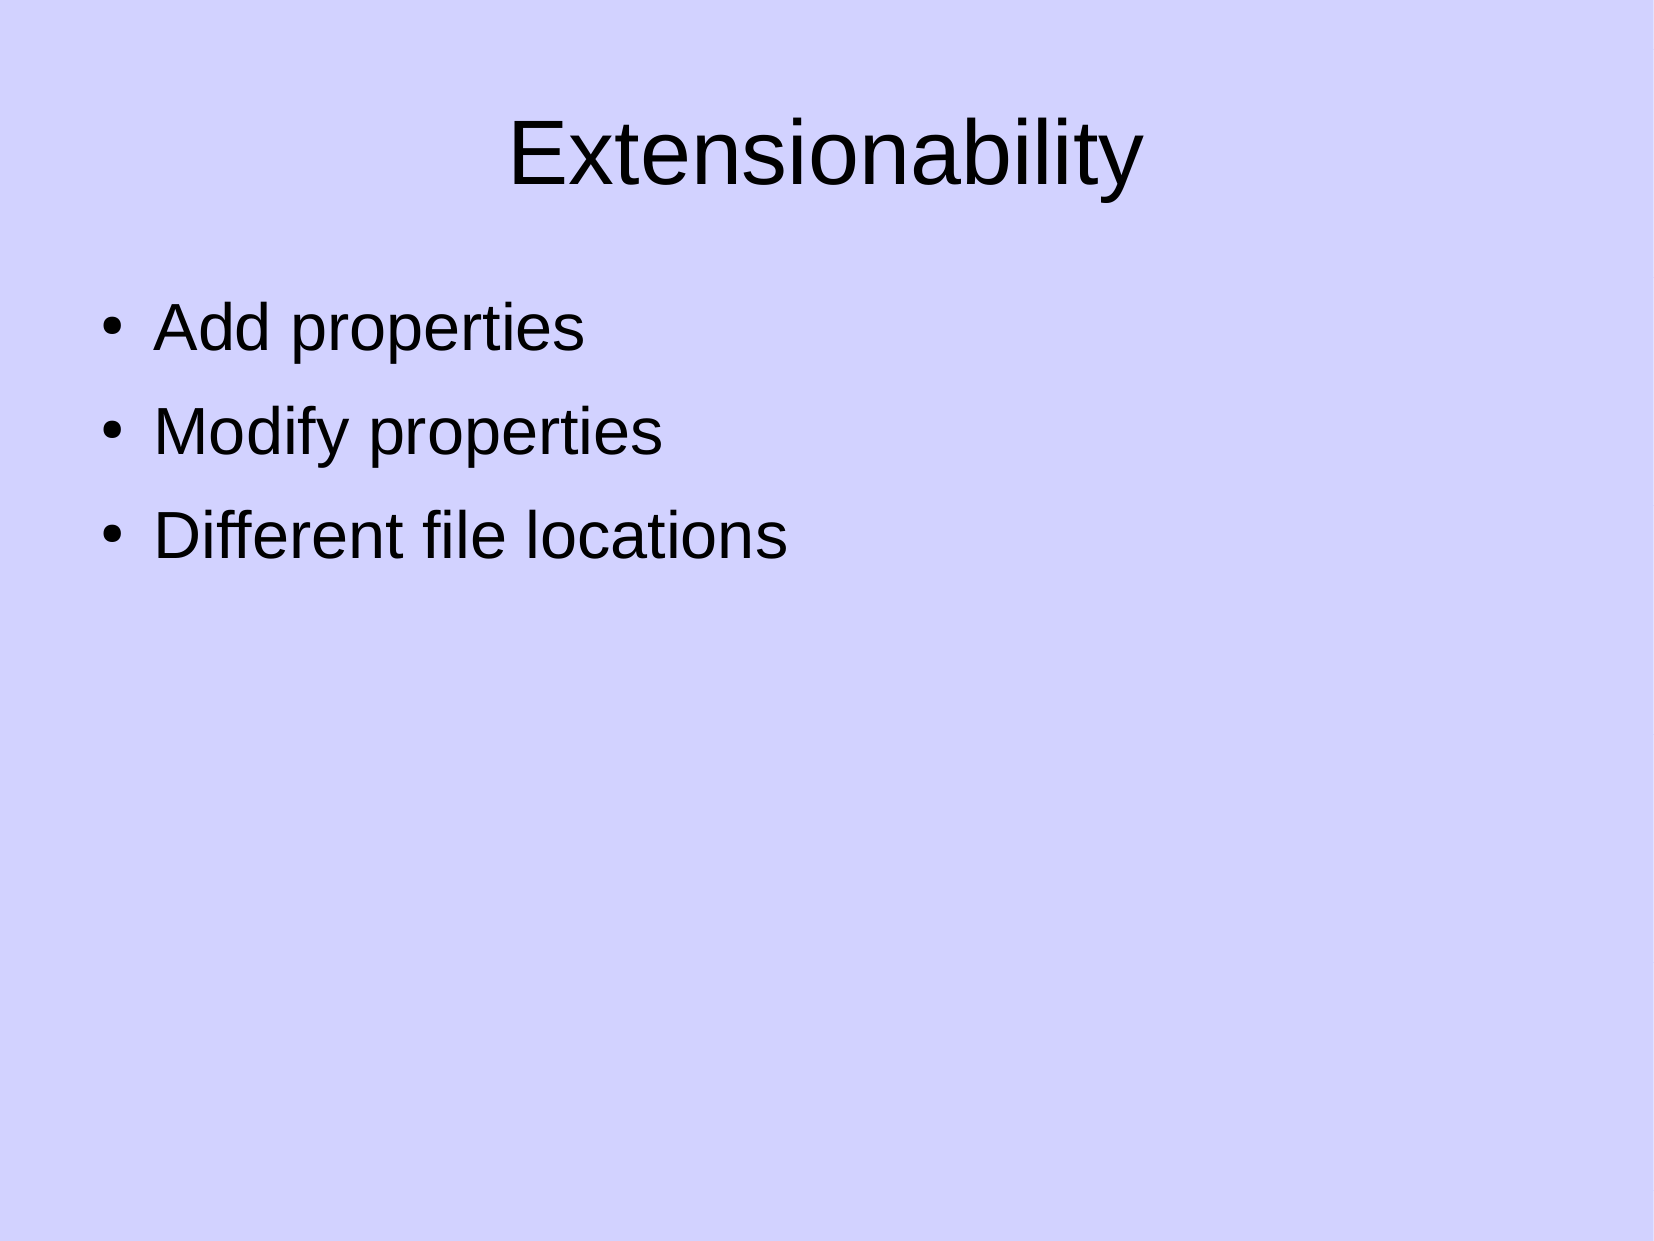

# Extensionability
Add properties
Modify properties
Different file locations